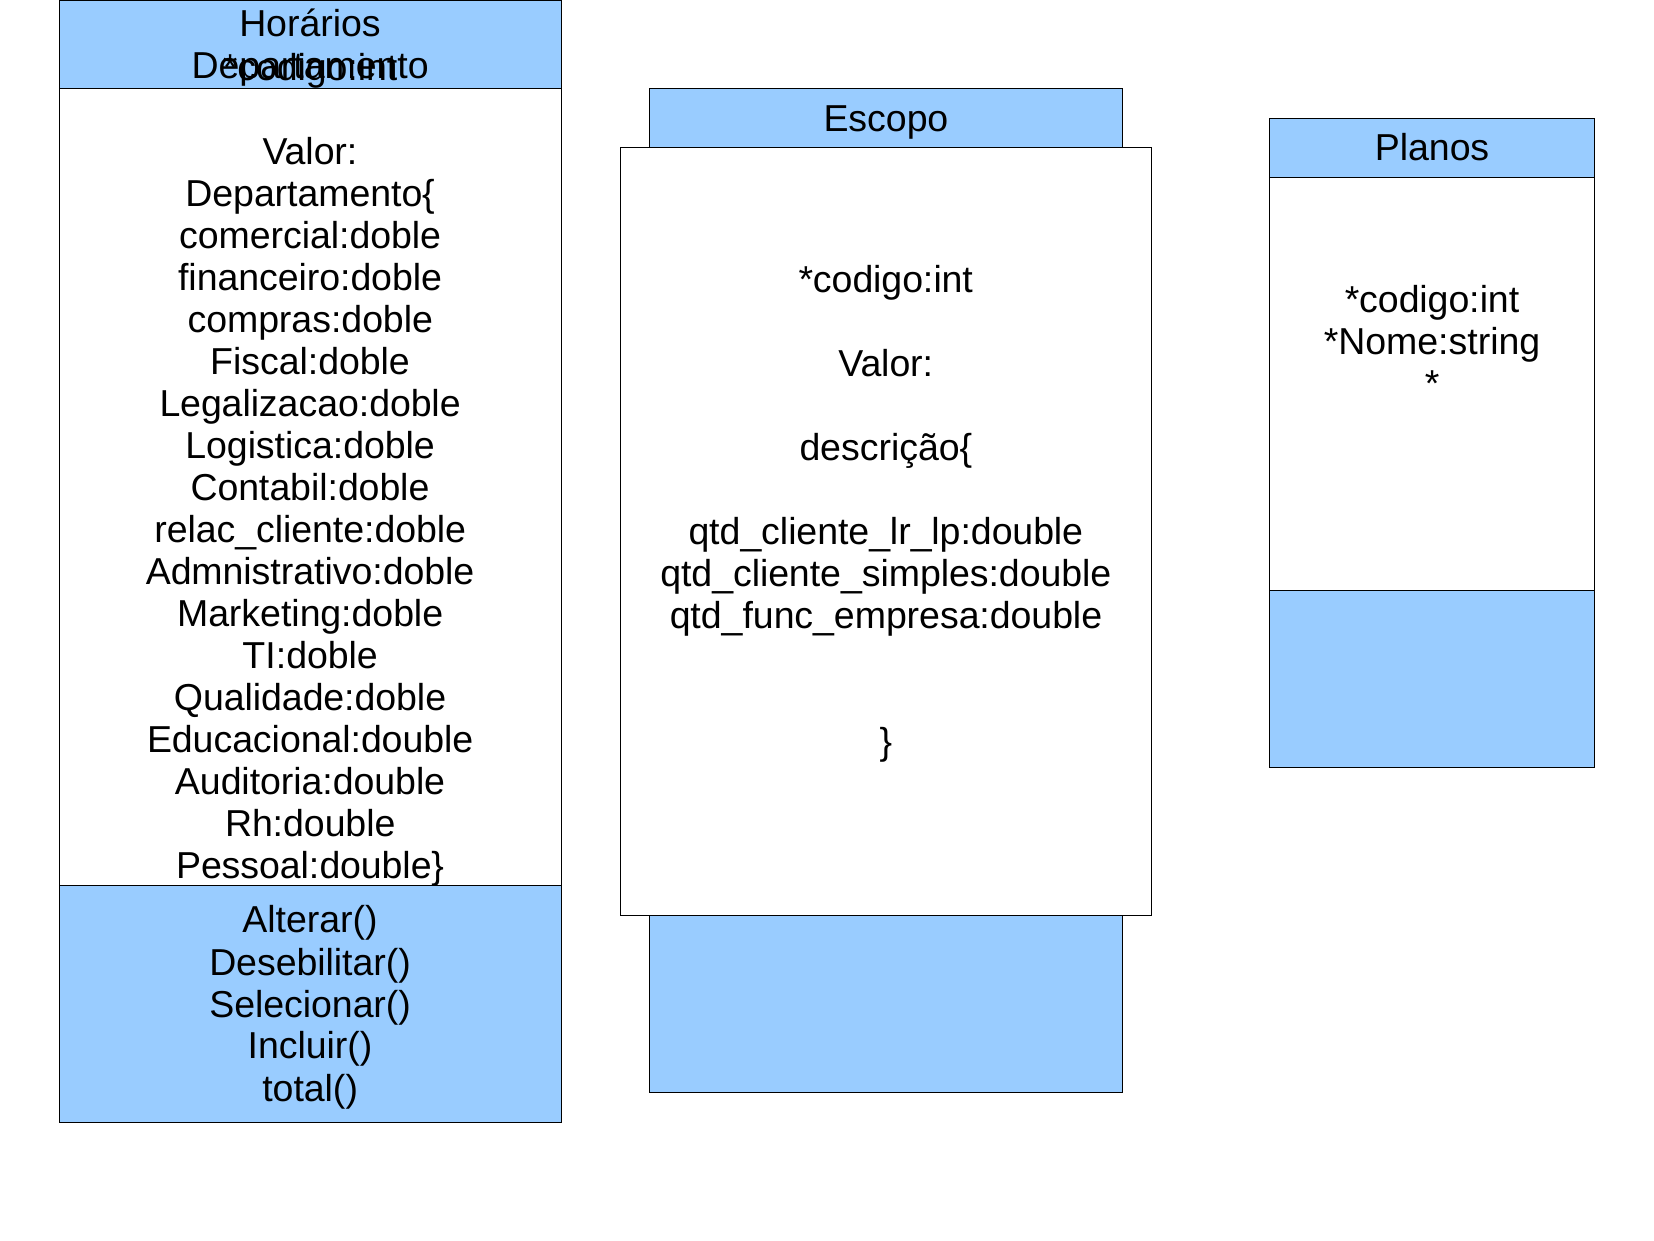

Horários
Departamento
*codigo:int
Valor:
Departamento{
comercial:doble
financeiro:doble
compras:doble
Fiscal:doble
Legalizacao:doble
Logistica:doble
Contabil:doble
relac_cliente:doble
Admnistrativo:doble
Marketing:doble
TI:doble
Qualidade:doble
Educacional:double
Auditoria:double
Rh:double
Pessoal:double}
Escopo
Planos
*codigo:int
Valor:
descrição{
qtd_cliente_lr_lp:double
qtd_cliente_simples:double
qtd_func_empresa:double
}
*codigo:int
*Nome:string
*
Alterar()
Desebilitar()
Selecionar()
Incluir()
total()